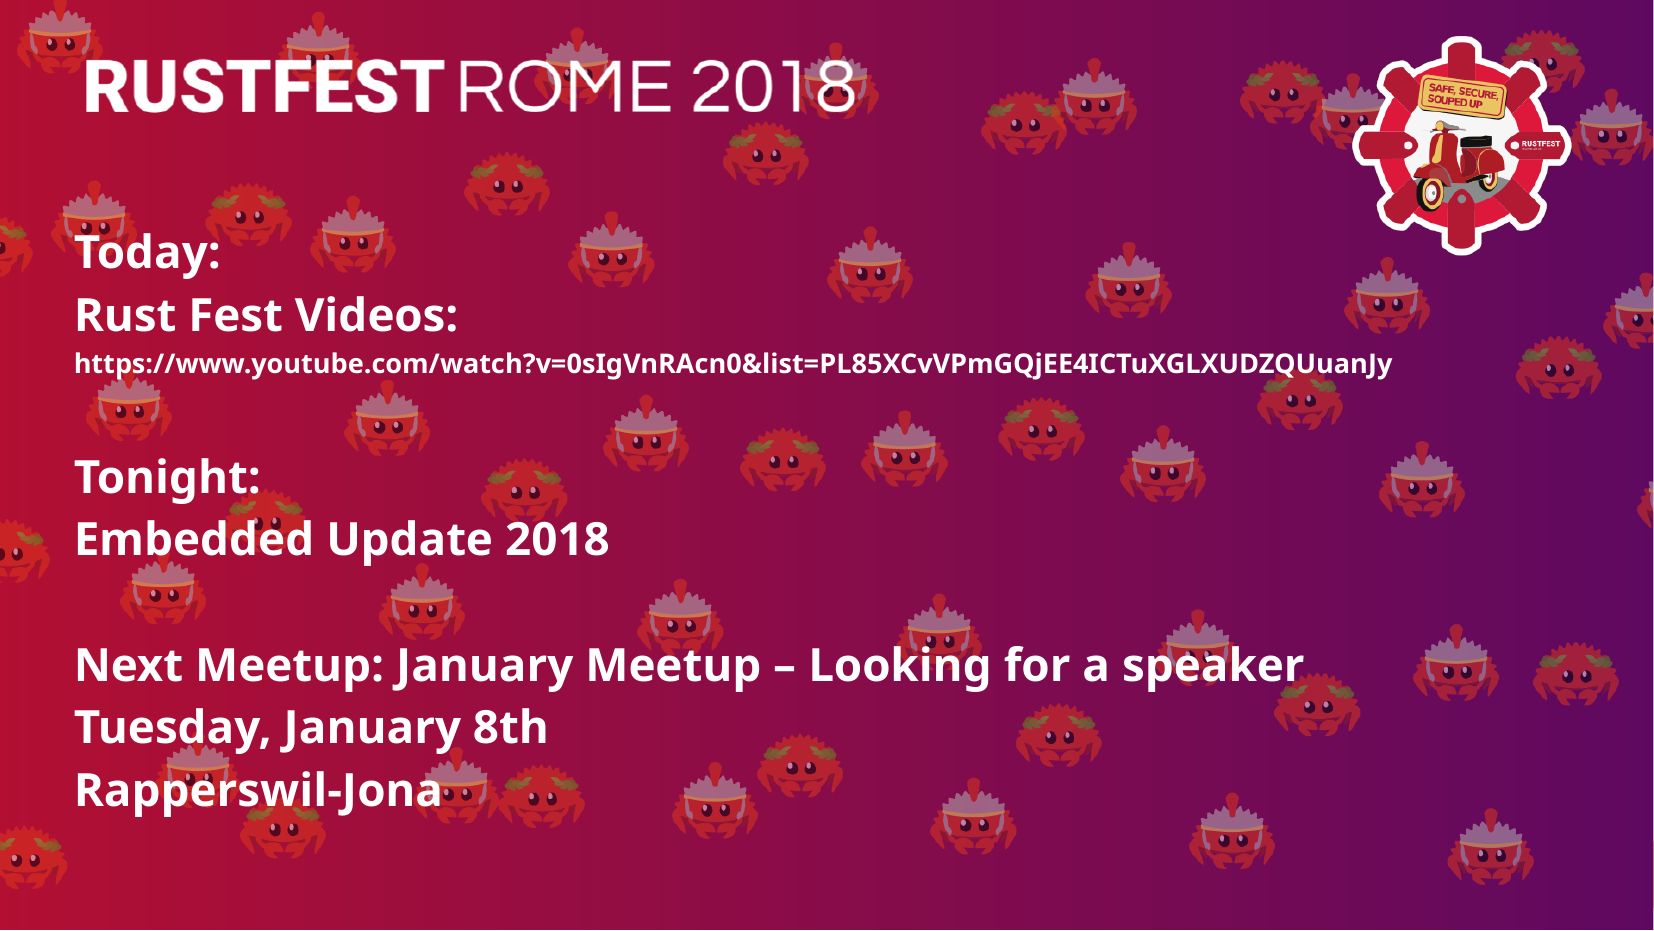

#
Today:
Rust Fest Videos:
https://www.youtube.com/watch?v=0sIgVnRAcn0&list=PL85XCvVPmGQjEE4ICTuXGLXUDZQUuanJy
Tonight:
Embedded Update 2018
Next Meetup: January Meetup – Looking for a speaker
Tuesday, January 8th
Rapperswil-Jona
2